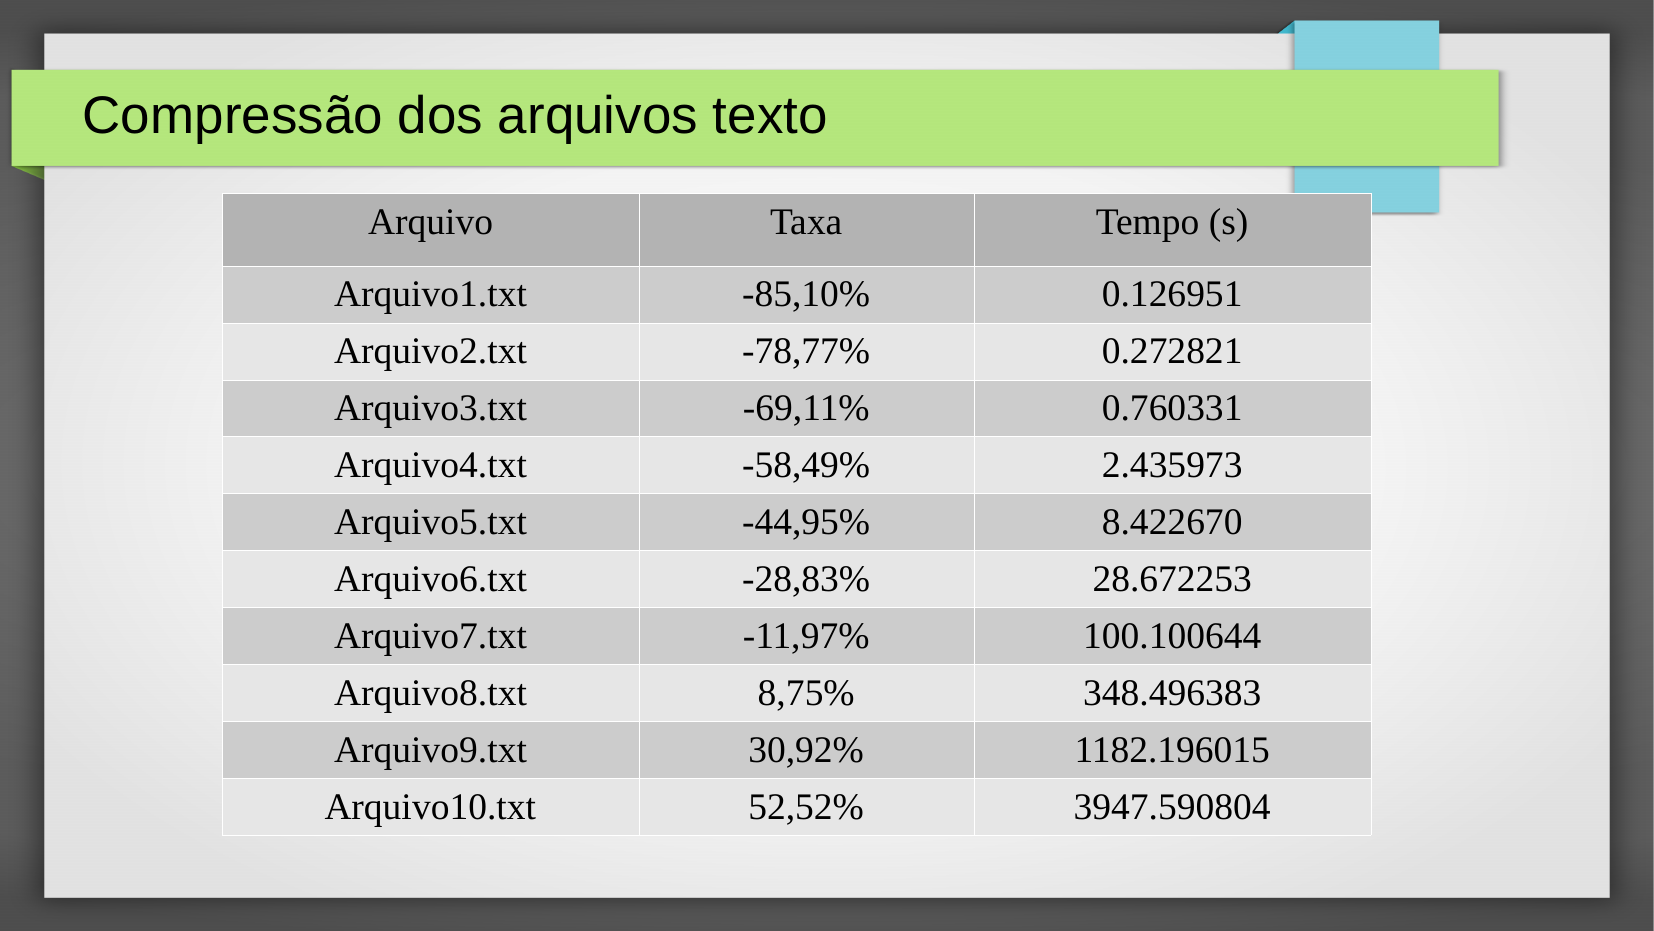

# Compressão dos arquivos texto
| Arquivo | Taxa | Tempo (s) |
| --- | --- | --- |
| Arquivo1.txt | -85,10% | 0.126951 |
| Arquivo2.txt | -78,77% | 0.272821 |
| Arquivo3.txt | -69,11% | 0.760331 |
| Arquivo4.txt | -58,49% | 2.435973 |
| Arquivo5.txt | -44,95% | 8.422670 |
| Arquivo6.txt | -28,83% | 28.672253 |
| Arquivo7.txt | -11,97% | 100.100644 |
| Arquivo8.txt | 8,75% | 348.496383 |
| Arquivo9.txt | 30,92% | 1182.196015 |
| Arquivo10.txt | 52,52% | 3947.590804 |